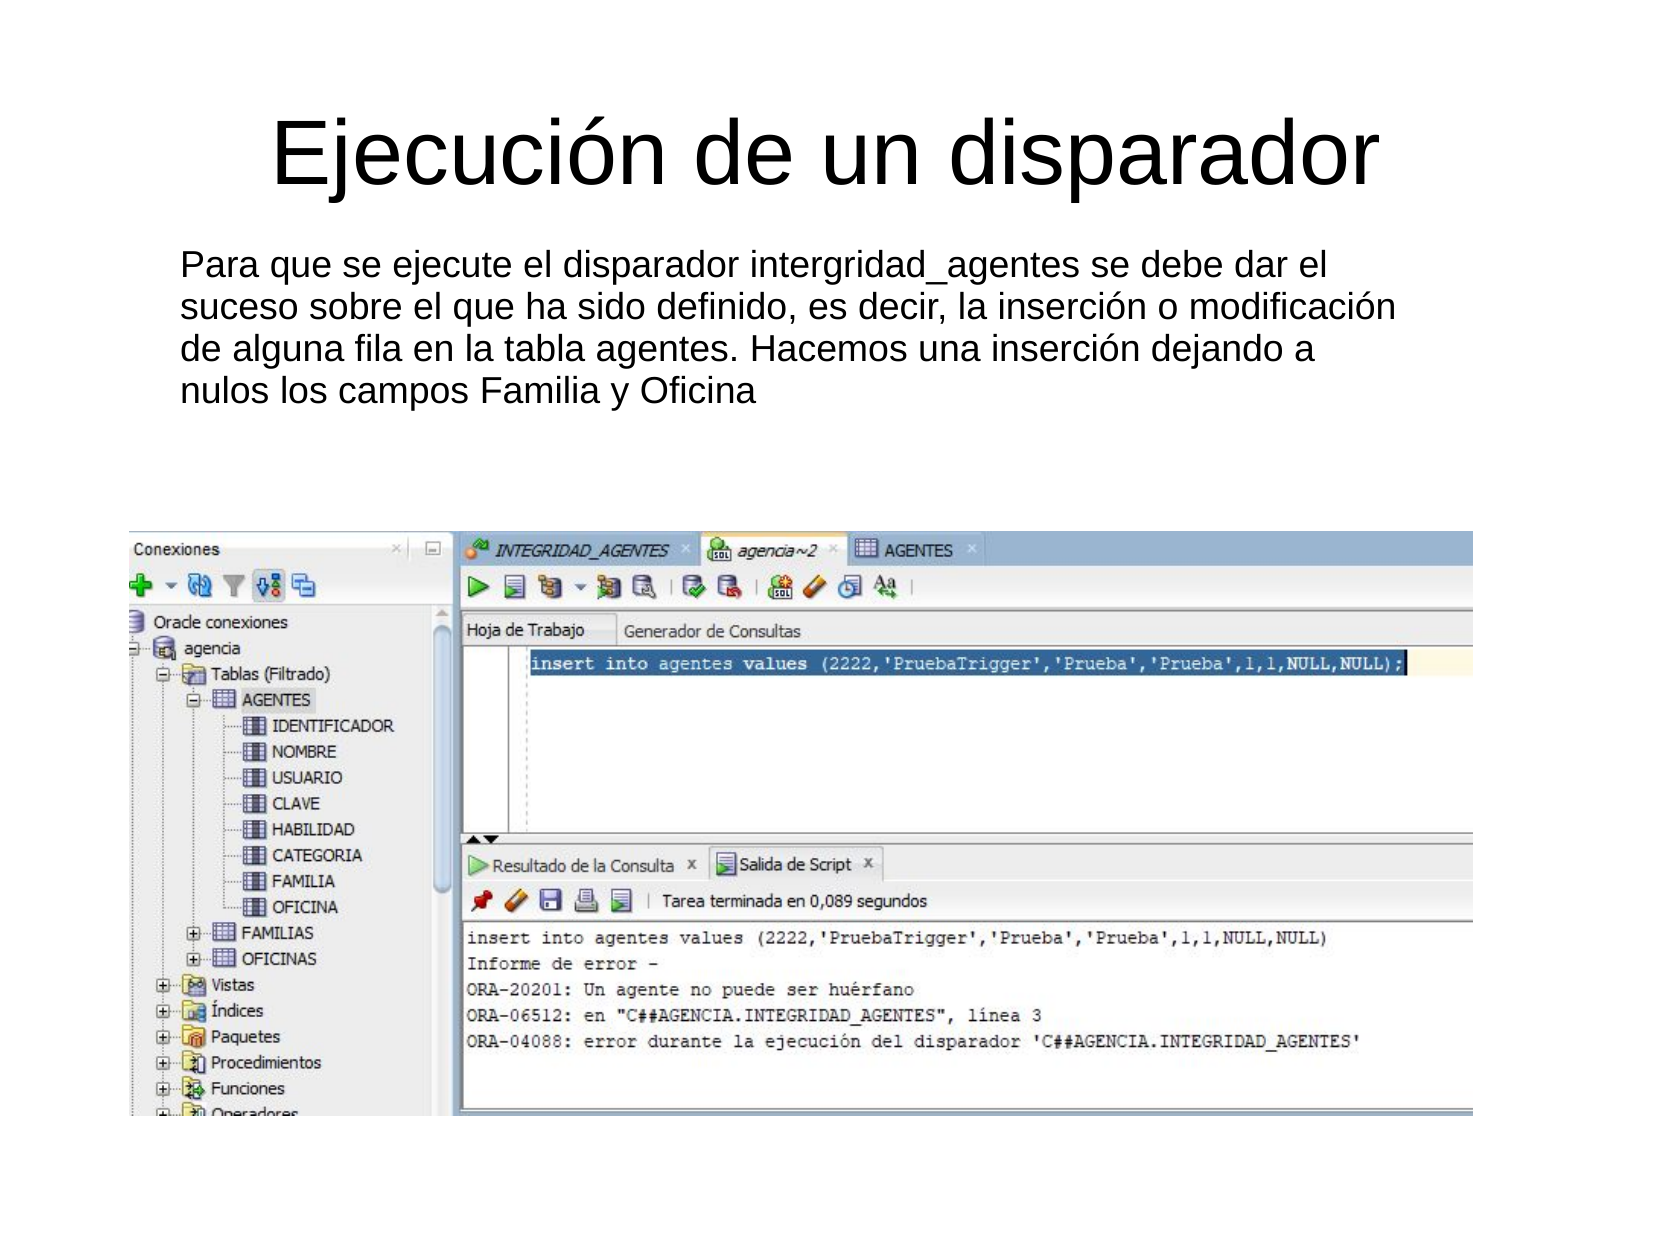

# Ejecución de un disparador
Para que se ejecute el disparador intergridad_agentes se debe dar el suceso sobre el que ha sido definido, es decir, la inserción o modificación de alguna fila en la tabla agentes. Hacemos una inserción dejando a nulos los campos Familia y Oficina